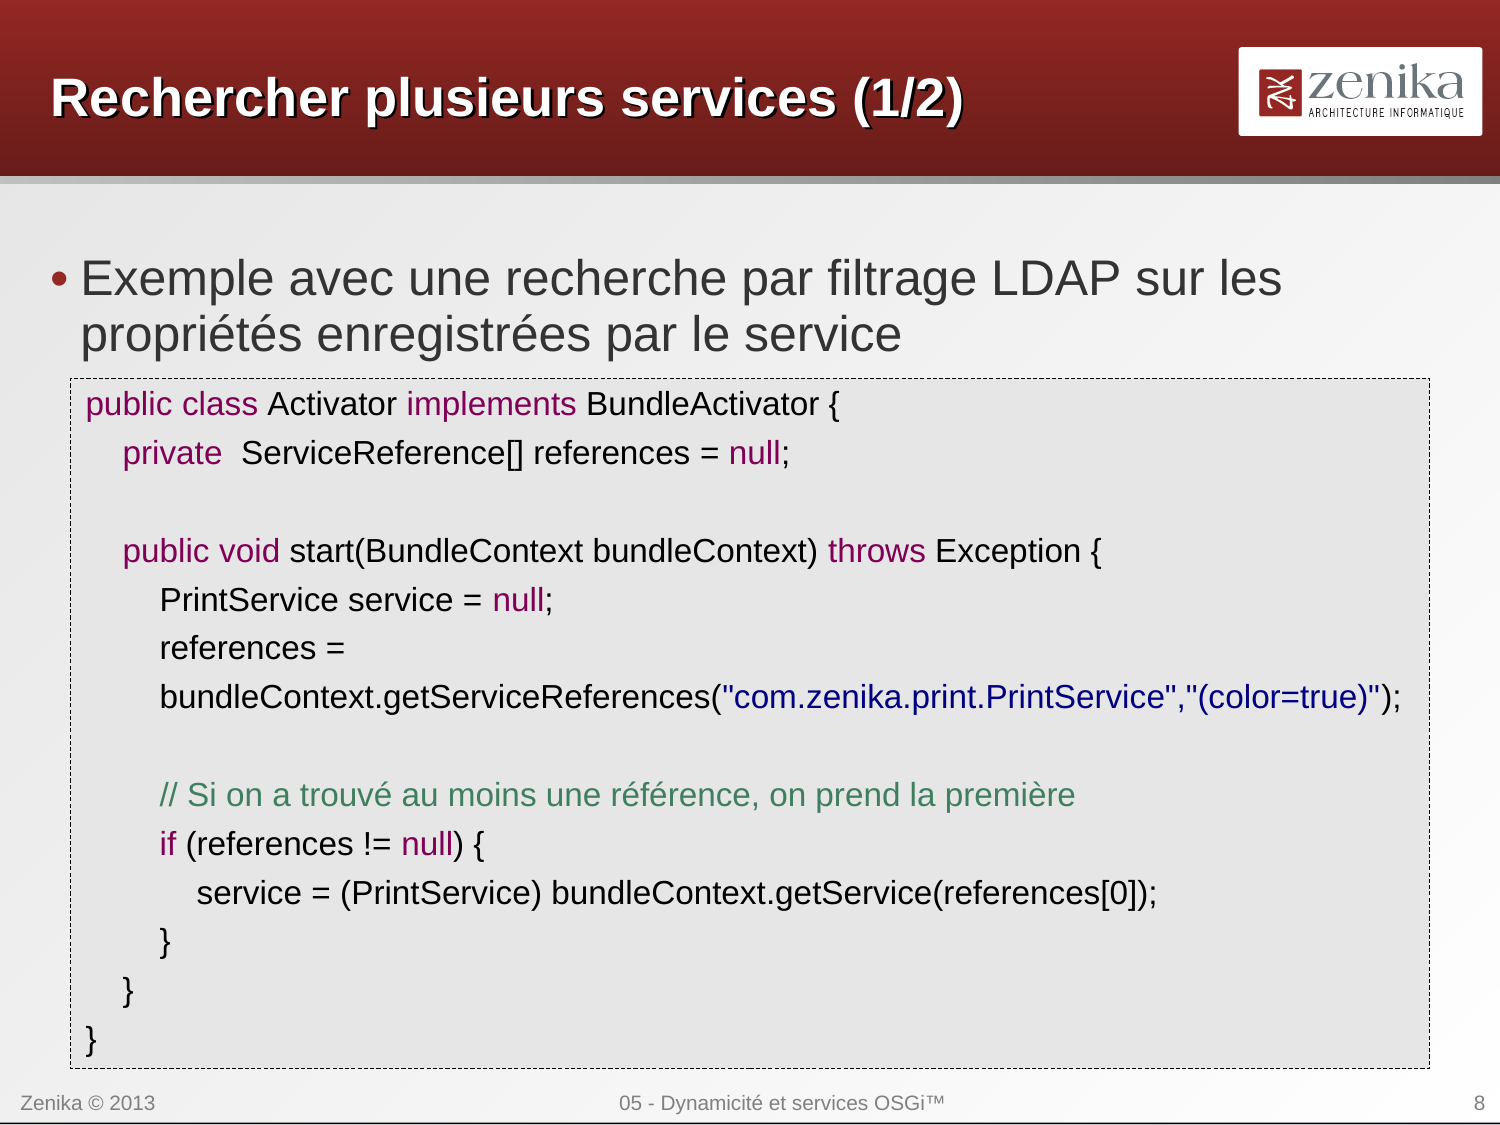

# Rechercher plusieurs services (1/2)
Exemple avec une recherche par filtrage LDAP sur les propriétés enregistrées par le service
public class Activator implements BundleActivator {
 private ServiceReference[] references = null;
 public void start(BundleContext bundleContext) throws Exception {
 PrintService service = null;
 references =
 bundleContext.getServiceReferences("com.zenika.print.PrintService","(color=true)");
 // Si on a trouvé au moins une référence, on prend la première
 if (references != null) {
 service = (PrintService) bundleContext.getService(references[0]);
 }
 }
}